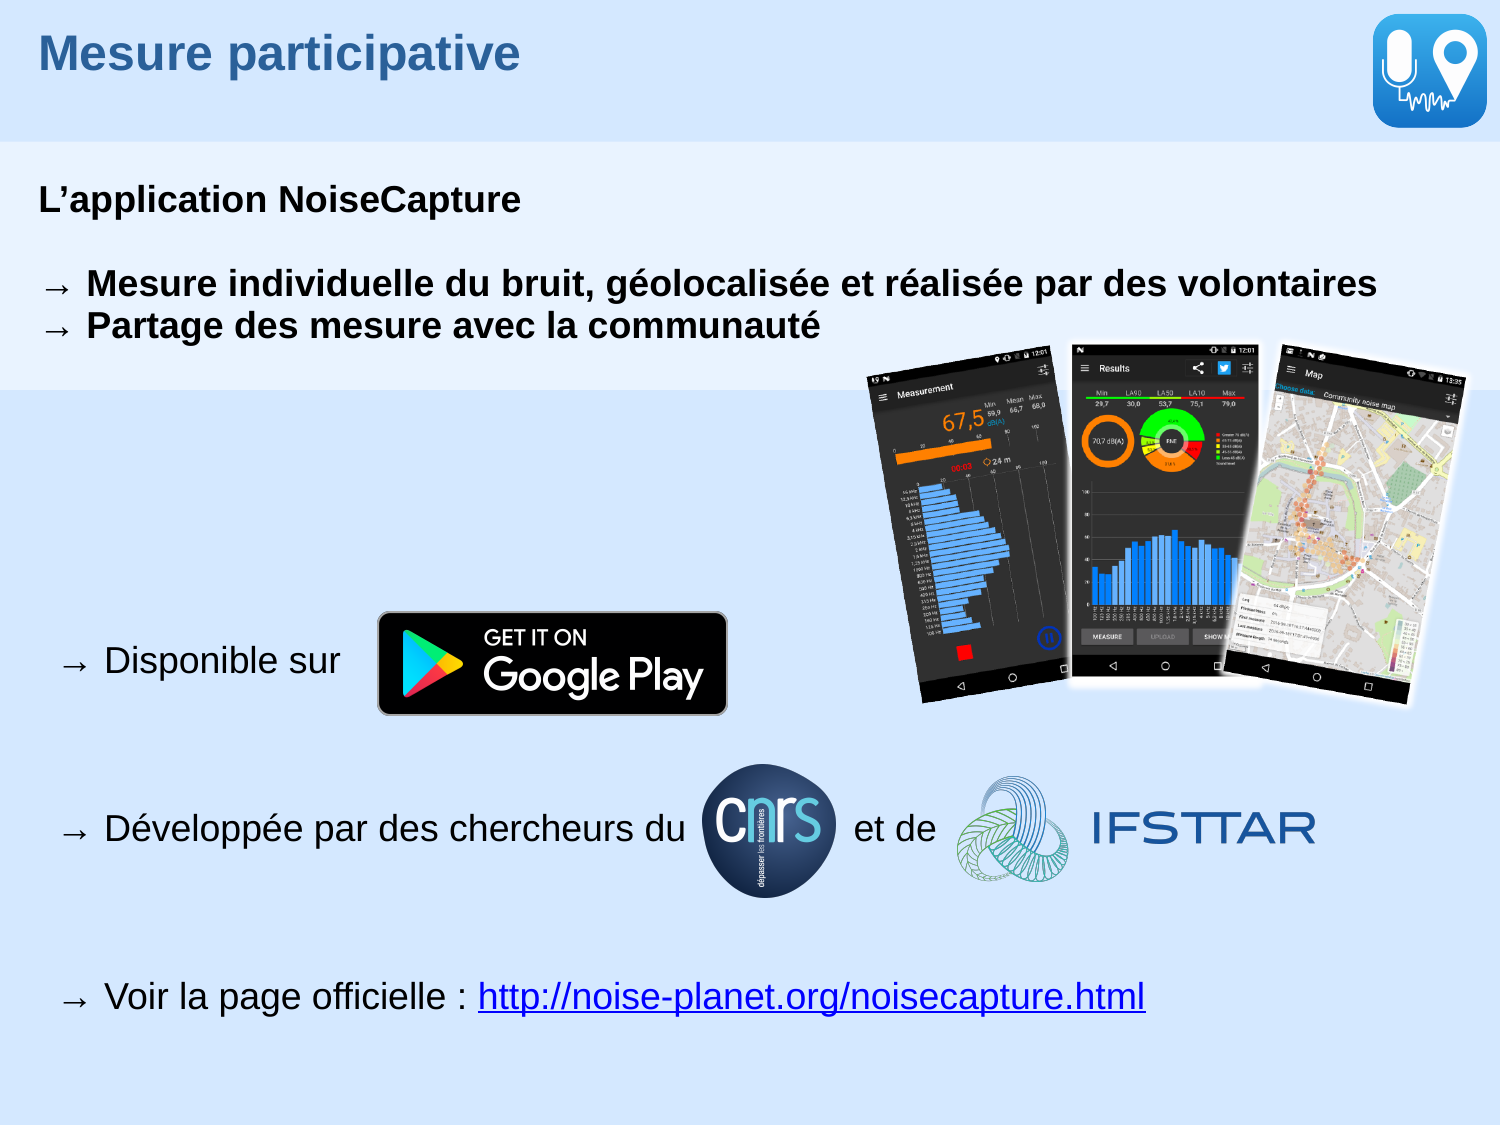

Mesure participative
L’application NoiseCapture
→ Mesure individuelle du bruit, géolocalisée et réalisée par des volontaires
→ Partage des mesure avec la communauté
→ Disponible sur
→ Développée par des chercheurs du et de
→ Voir la page officielle : http://noise-planet.org/noisecapture.html